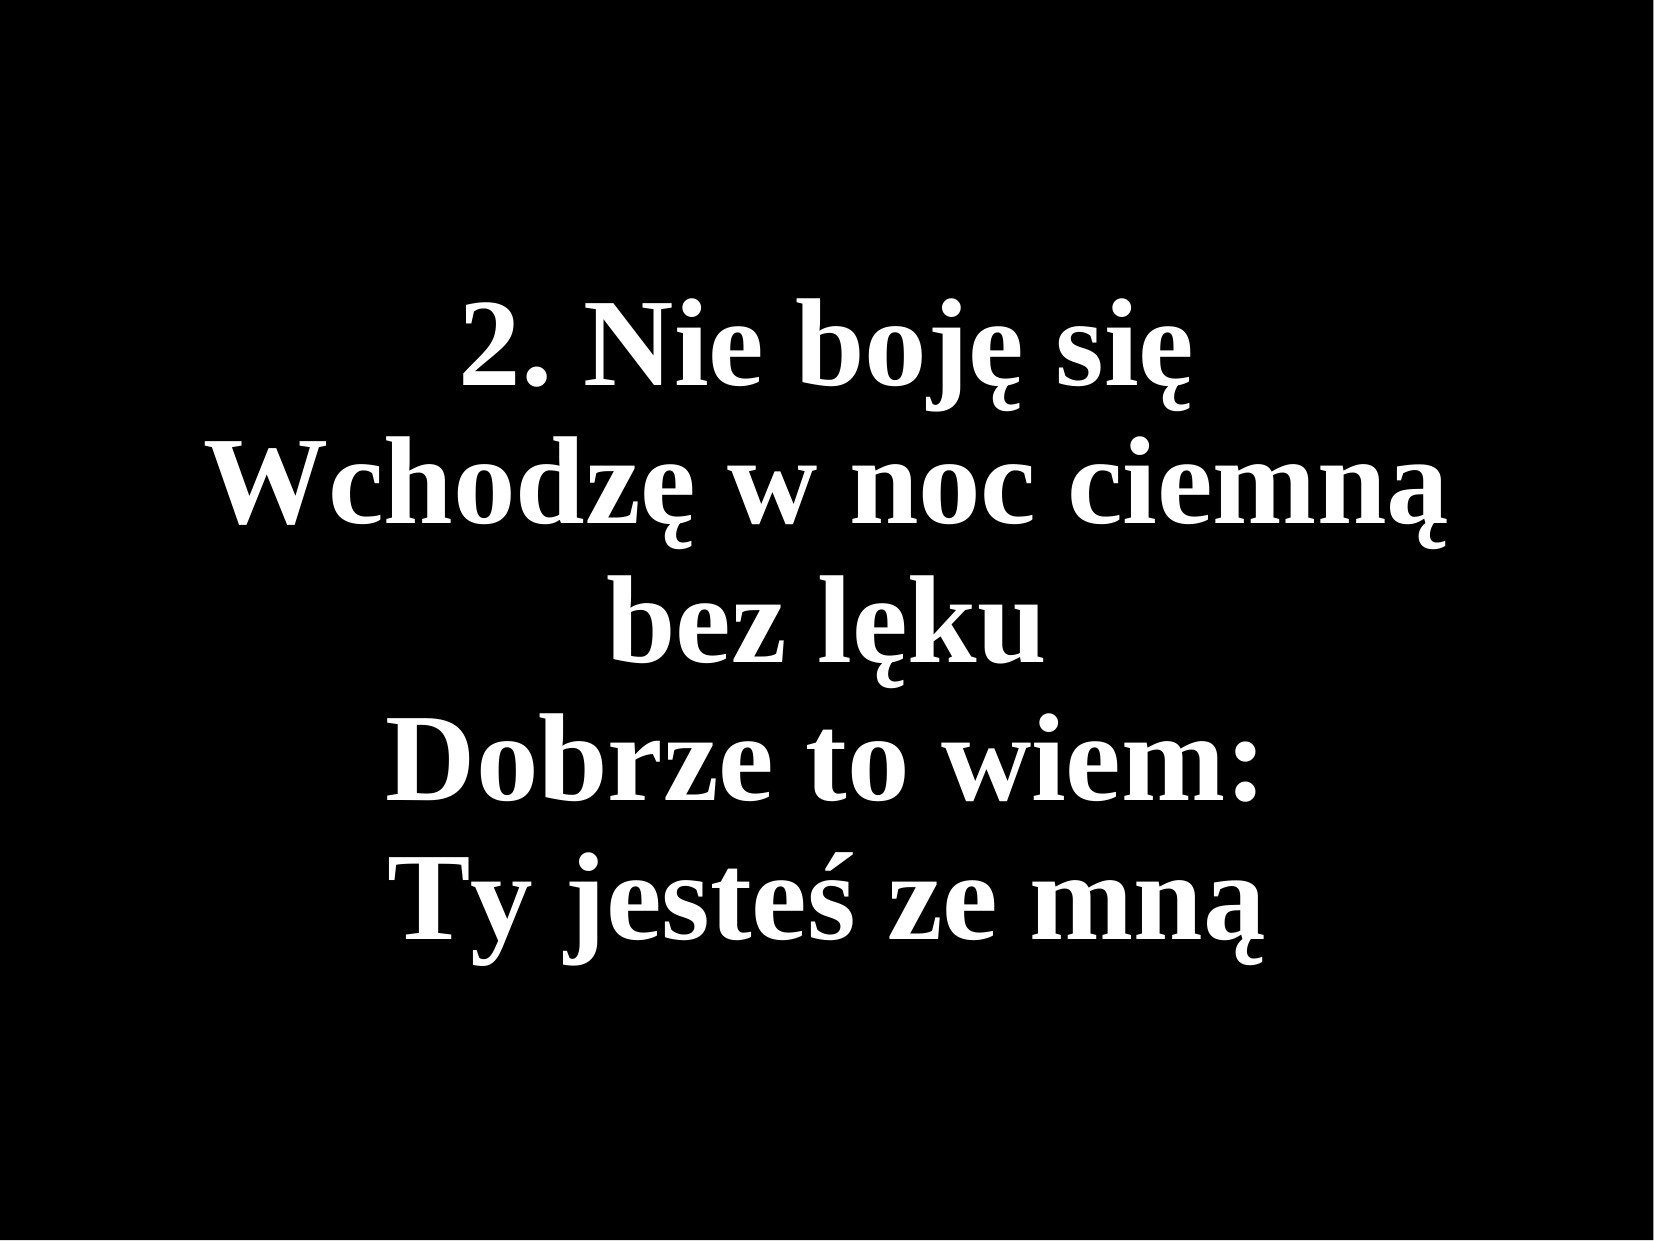

# 2. Nie boję się Wchodzę w noc ciemną bez lęku Dobrze to wiem: Ty jesteś ze mną